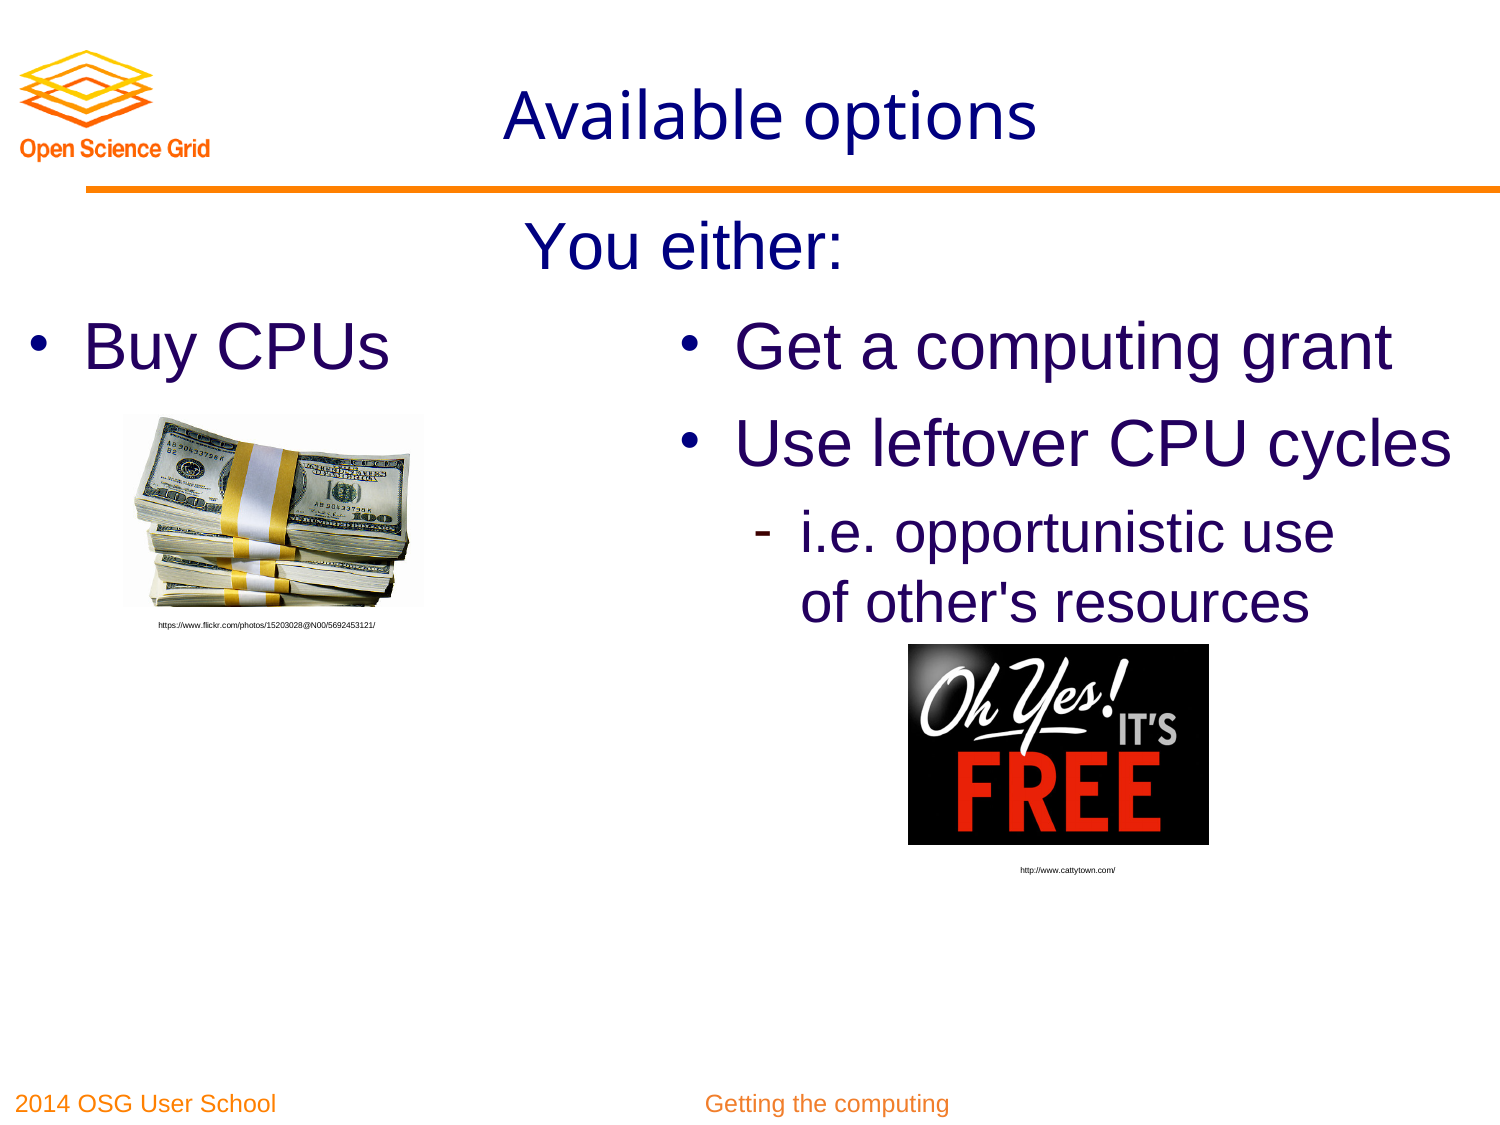

# Available options
You either:
Buy CPUs
Get a computing grant
Use leftover CPU cycles
i.e. opportunistic use
of other's resources
https://www.flickr.com/photos/15203028@N00/5692453121/
http://www.cattytown.com/